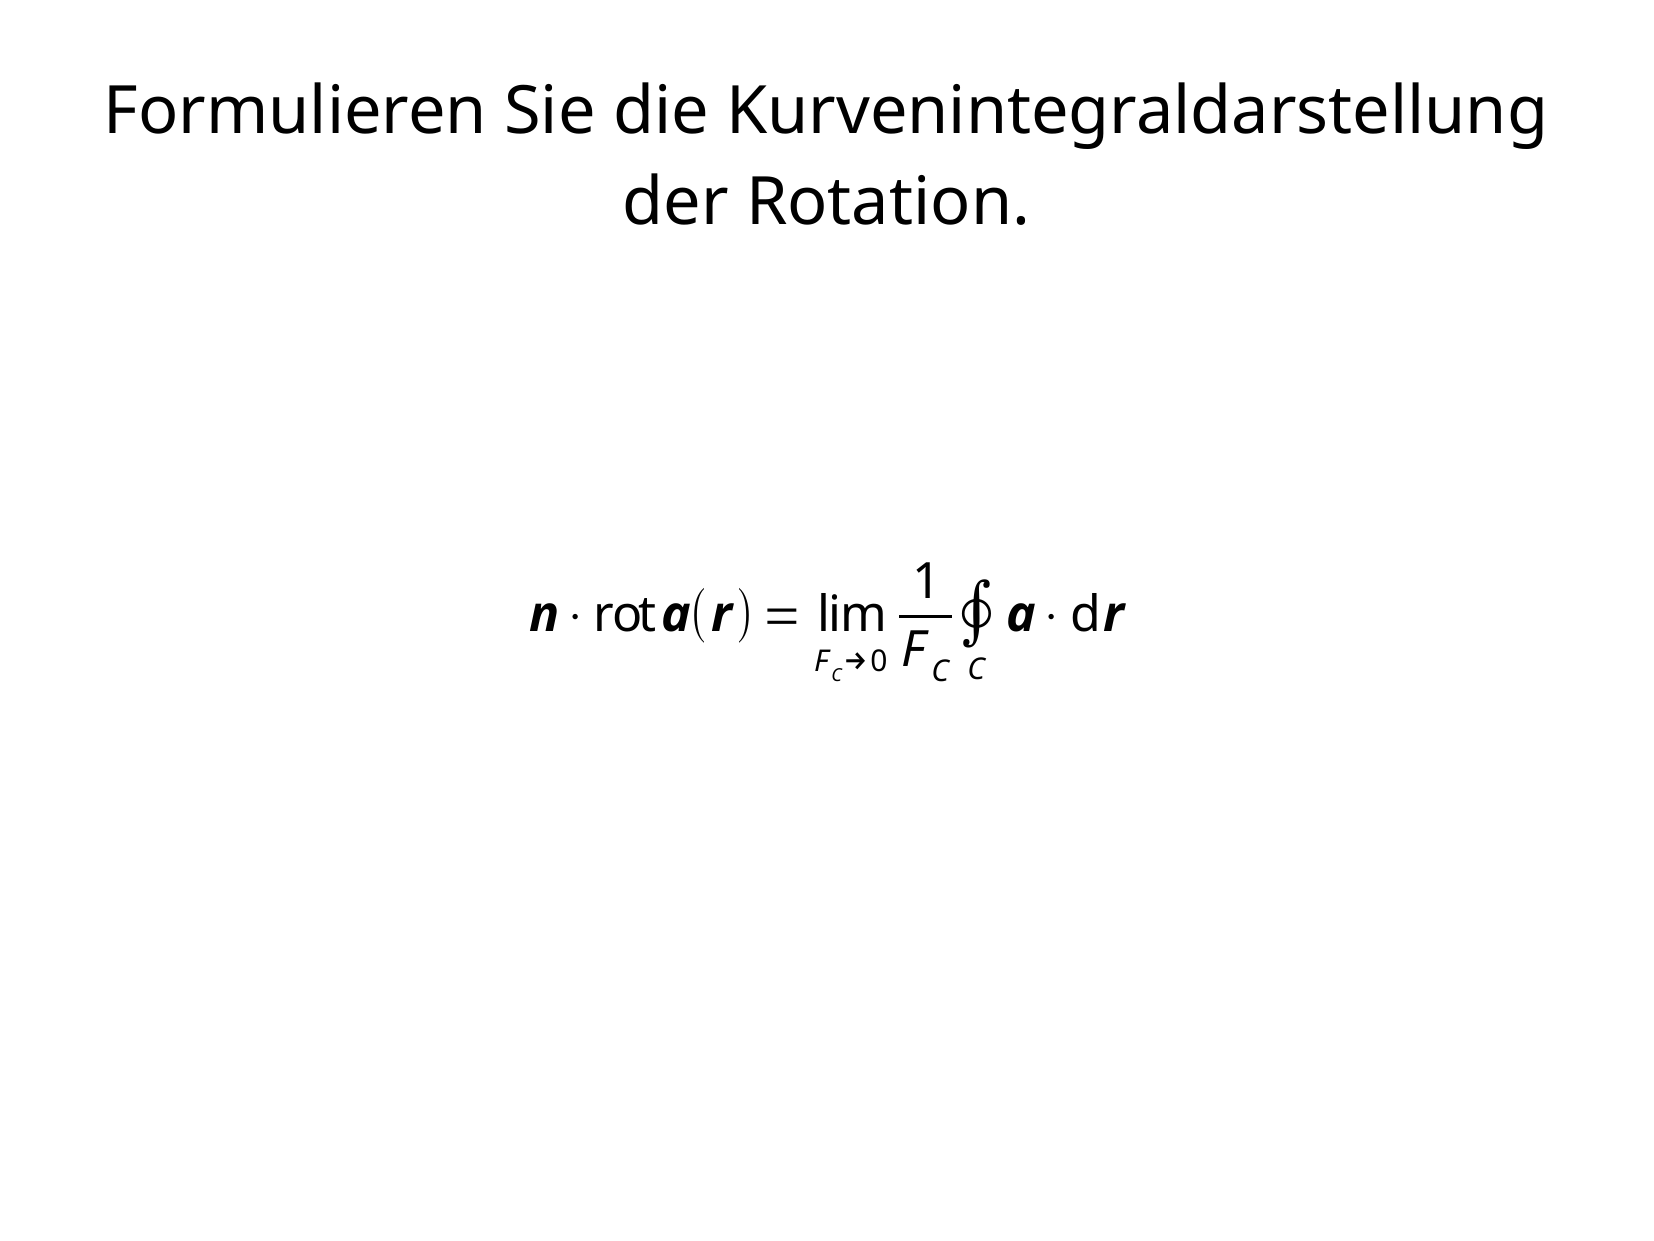

# Formulieren Sie die Kurvenintegraldarstellung der Rotation.